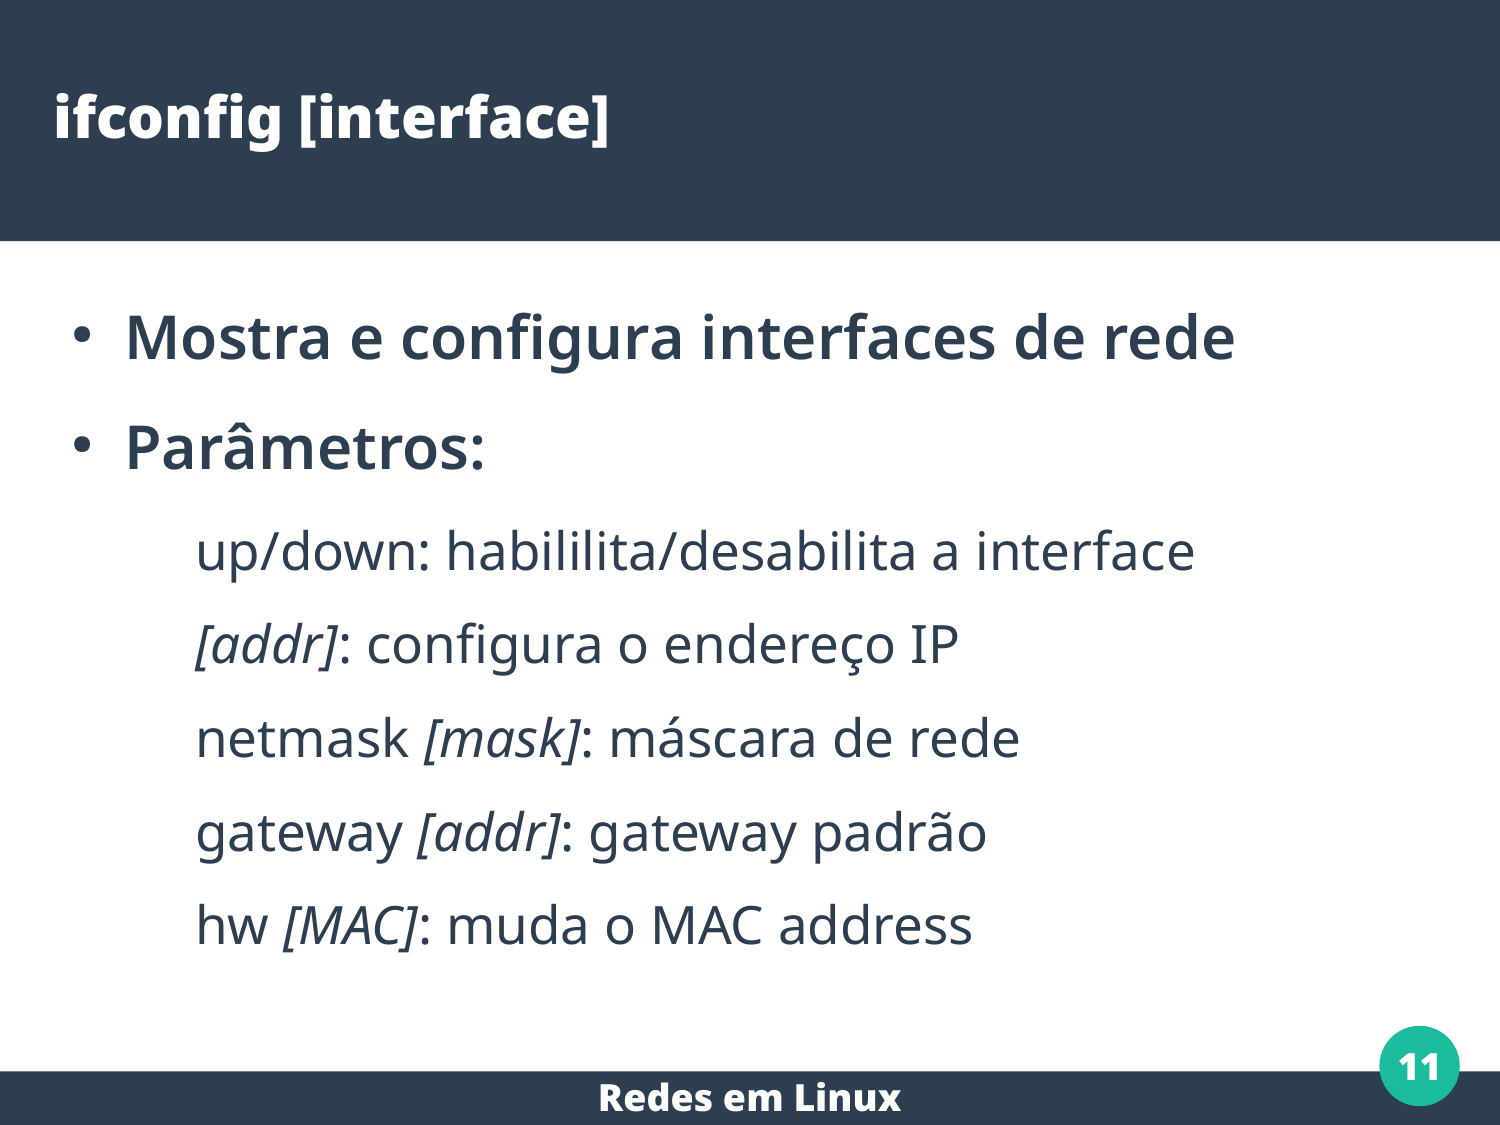

# ifconfig [interface]
Mostra e configura interfaces de rede
Parâmetros:
up/down: habililita/desabilita a interface
[addr]: configura o endereço IP
netmask [mask]: máscara de rede
gateway [addr]: gateway padrão
hw [MAC]: muda o MAC address
11
Redes em Linux